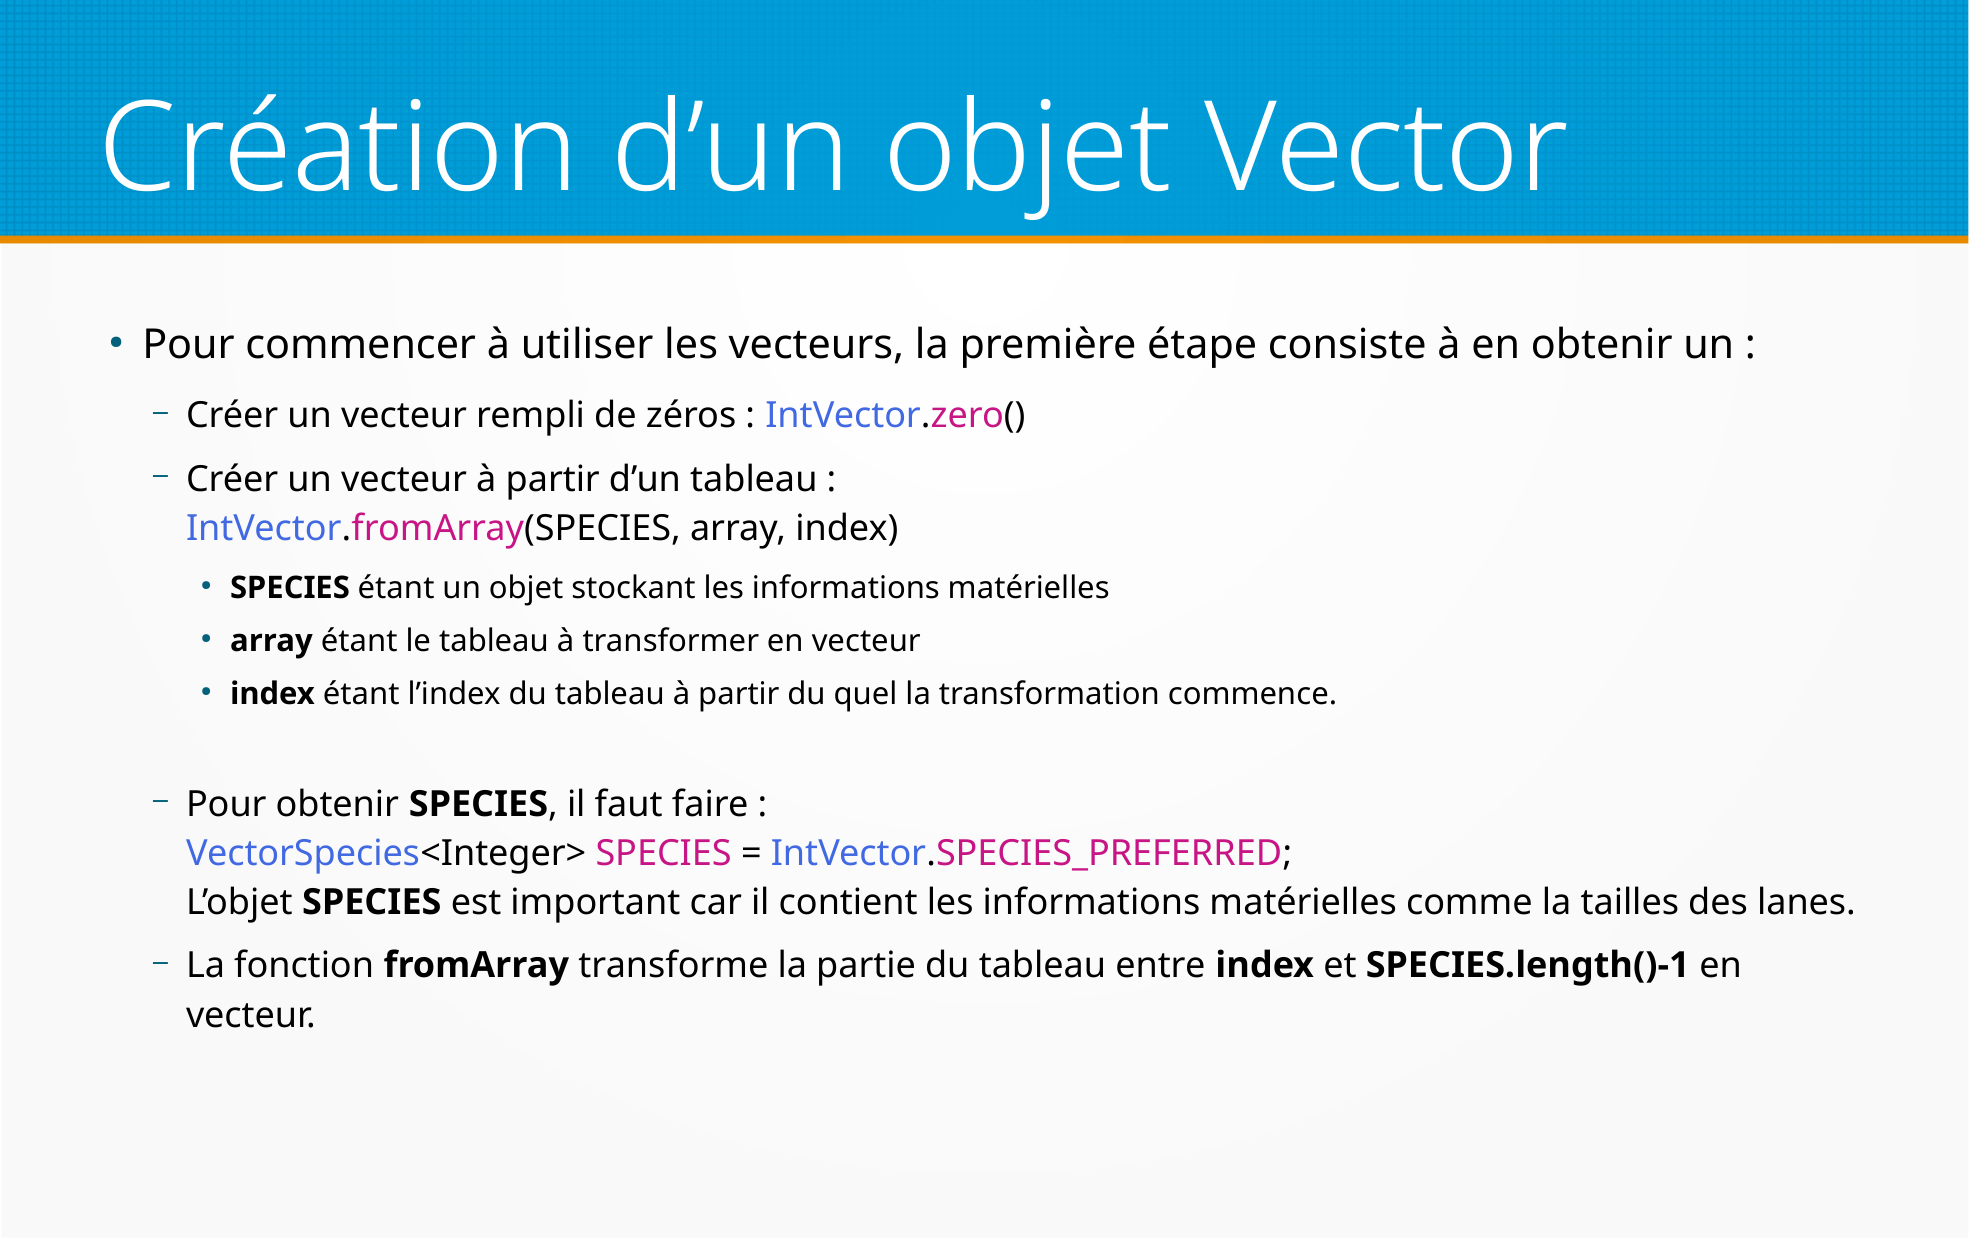

# Création d’un objet Vector
Pour commencer à utiliser les vecteurs, la première étape consiste à en obtenir un :
Créer un vecteur rempli de zéros : IntVector.zero()
Créer un vecteur à partir d’un tableau :
IntVector.fromArray(SPECIES, array, index)
SPECIES étant un objet stockant les informations matérielles
array étant le tableau à transformer en vecteur
index étant l’index du tableau à partir du quel la transformation commence.
Pour obtenir SPECIES, il faut faire :
VectorSpecies<Integer> SPECIES = IntVector.SPECIES_PREFERRED;
L’objet SPECIES est important car il contient les informations matérielles comme la tailles des lanes.
La fonction fromArray transforme la partie du tableau entre index et SPECIES.length()-1 en vecteur.